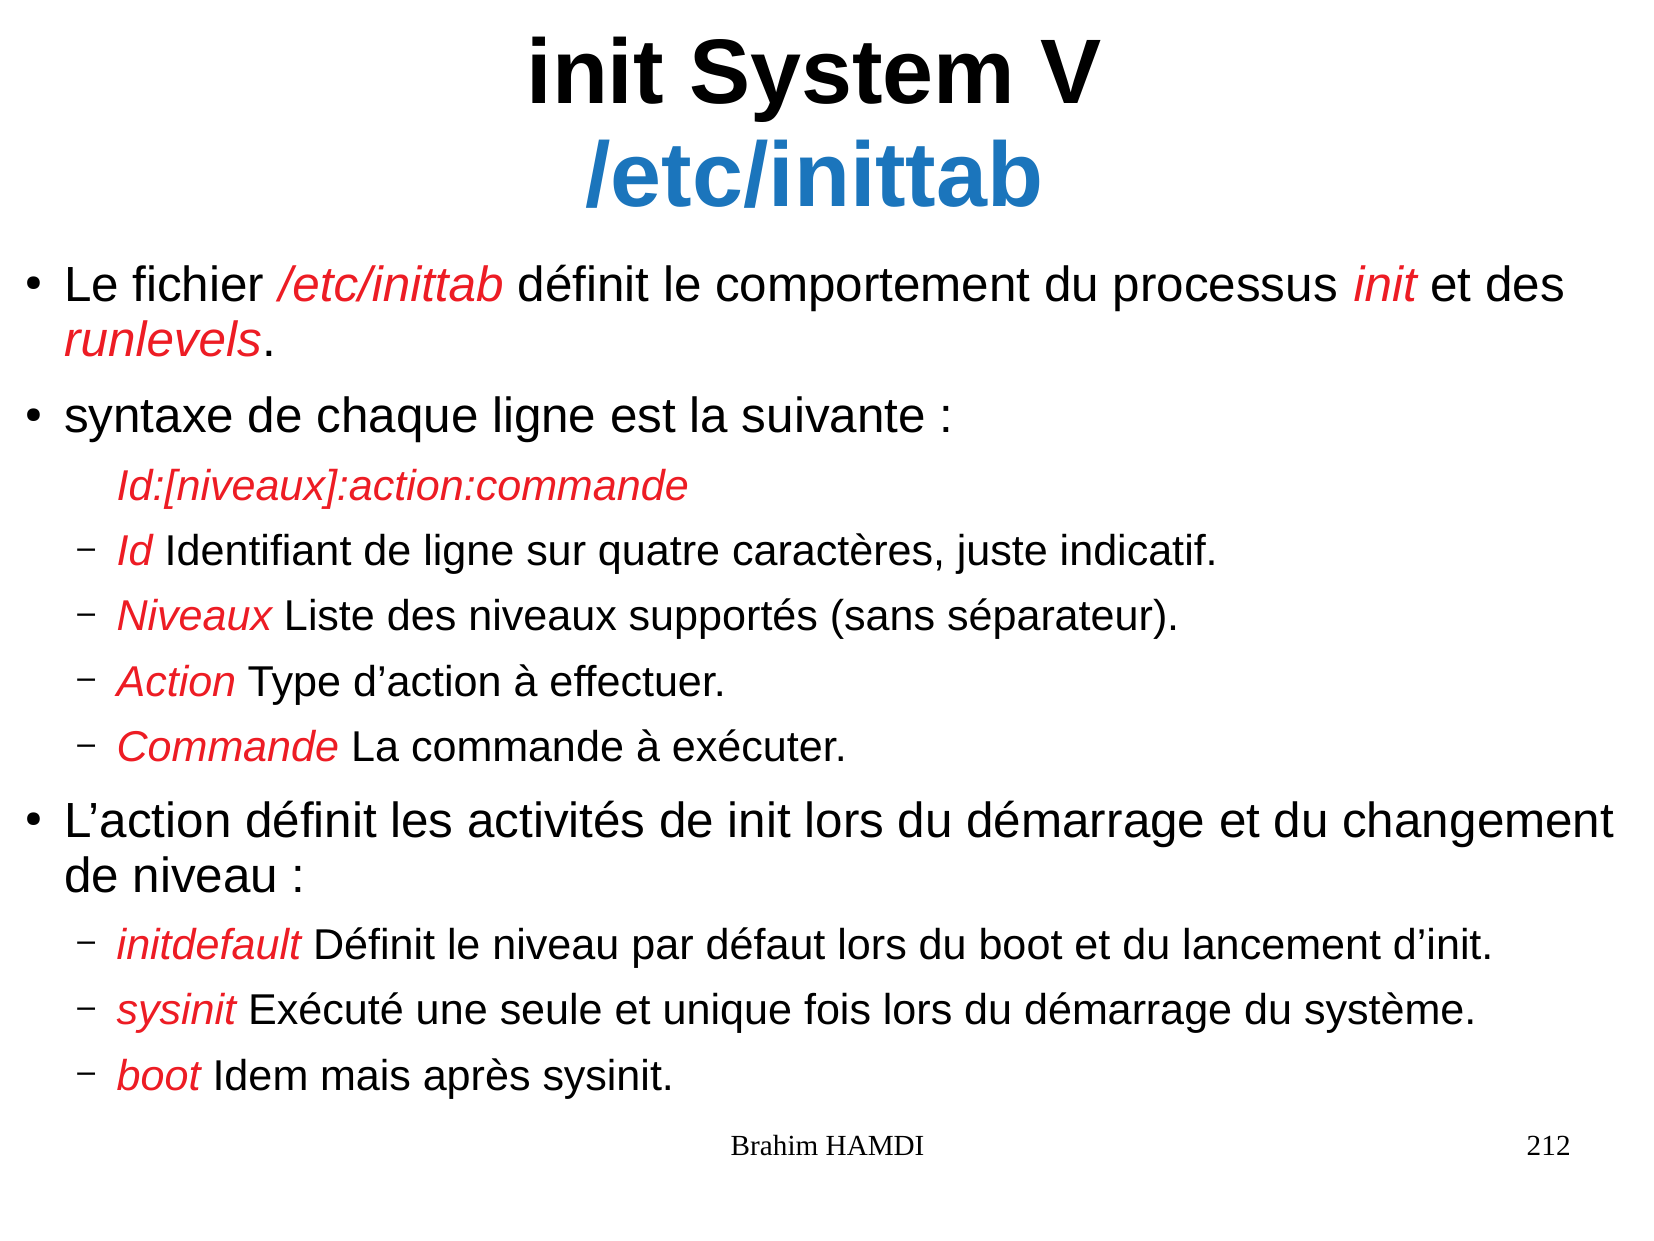

# init System V /etc/inittab
Le fichier /etc/inittab définit le comportement du processus init et des runlevels.
syntaxe de chaque ligne est la suivante :
Id:[niveaux]:action:commande
Id Identifiant de ligne sur quatre caractères, juste indicatif.
Niveaux Liste des niveaux supportés (sans séparateur).
Action Type d’action à effectuer.
Commande La commande à exécuter.
L’action définit les activités de init lors du démarrage et du changement de niveau :
initdefault Définit le niveau par défaut lors du boot et du lancement d’init.
sysinit Exécuté une seule et unique fois lors du démarrage du système.
boot Idem mais après sysinit.
Brahim HAMDI
212